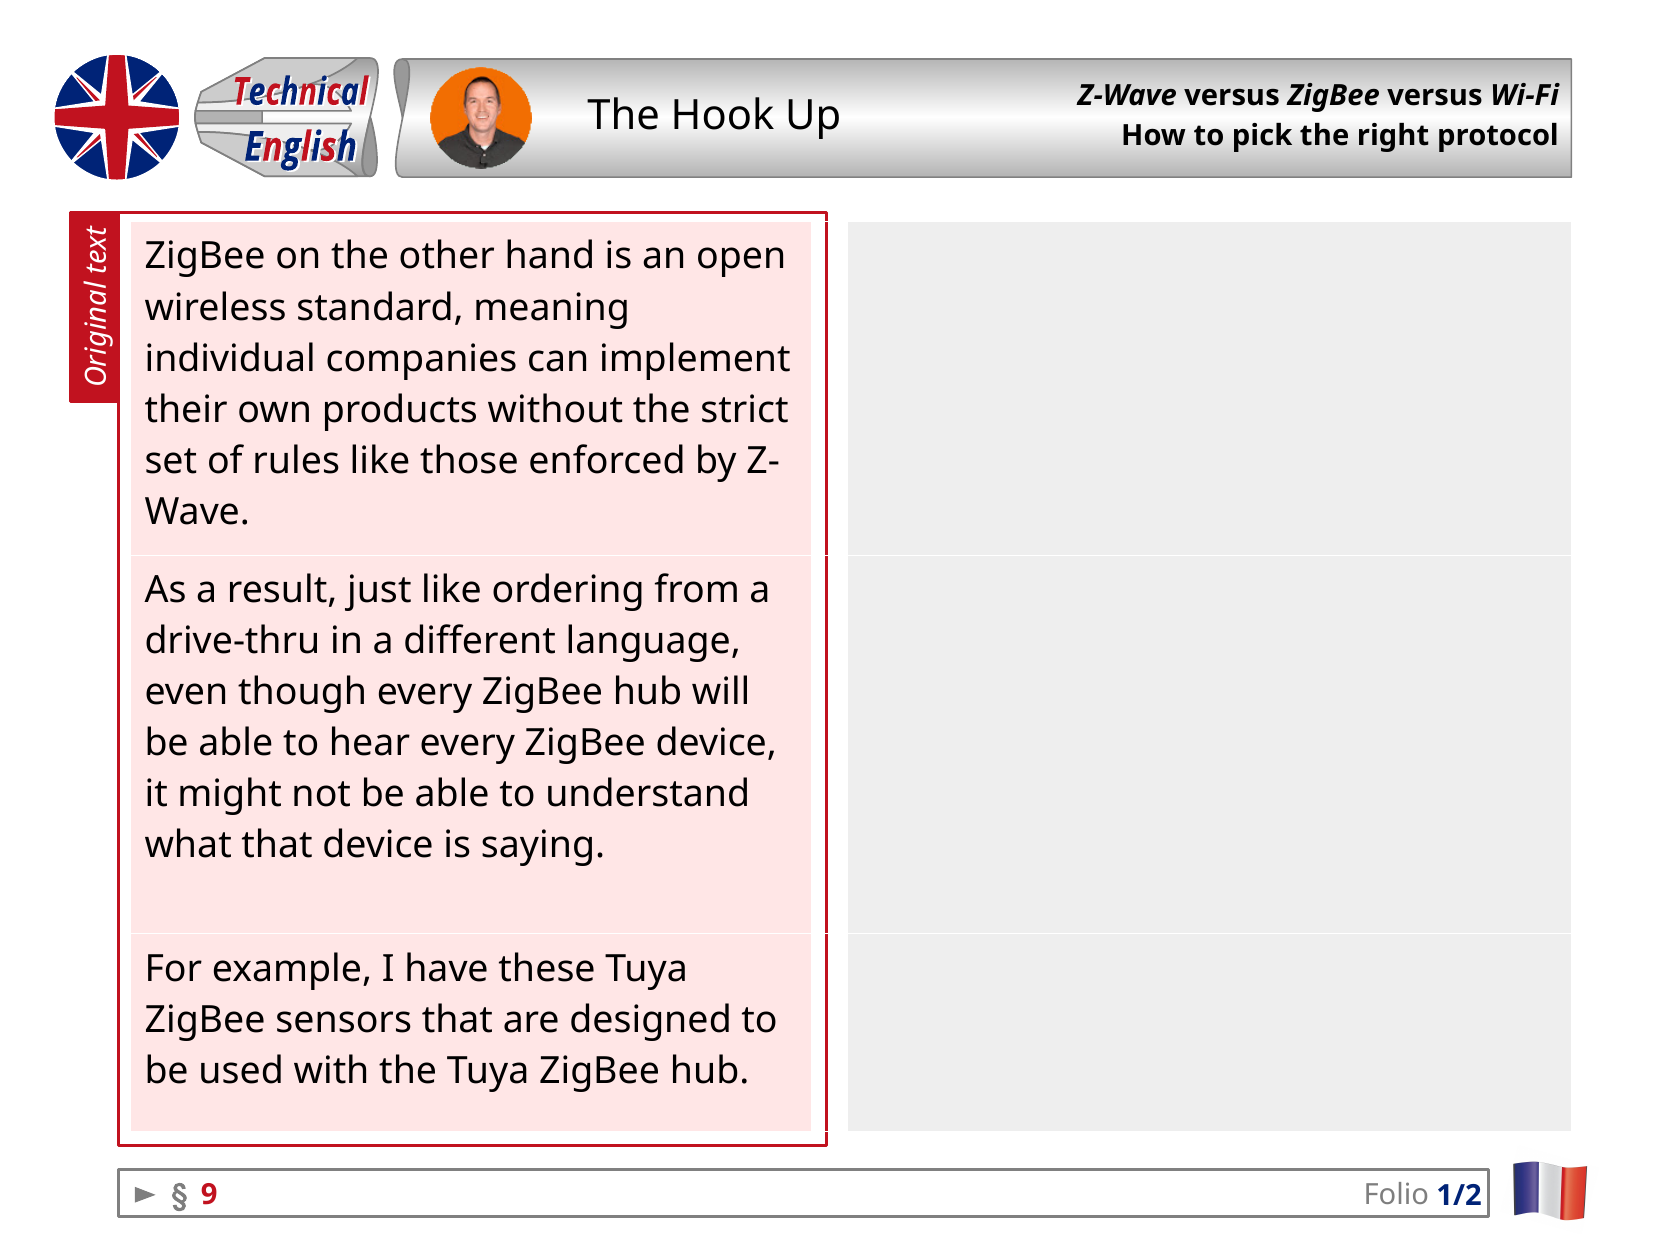

#
| ZigBee on the other hand is an open wireless standard, meaning individual companies can implement their own products without the strict set of rules like those enforced by Z-Wave. | | |
| --- | --- | --- |
| As a result, just like ordering from a drive-thru in a different language, even though every ZigBee hub will be able to hear every ZigBee device, it might not be able to understand what that device is saying. | | |
| For example, I have these Tuya ZigBee sensors that are designed to be used with the Tuya ZigBee hub. | | |
9
1/2